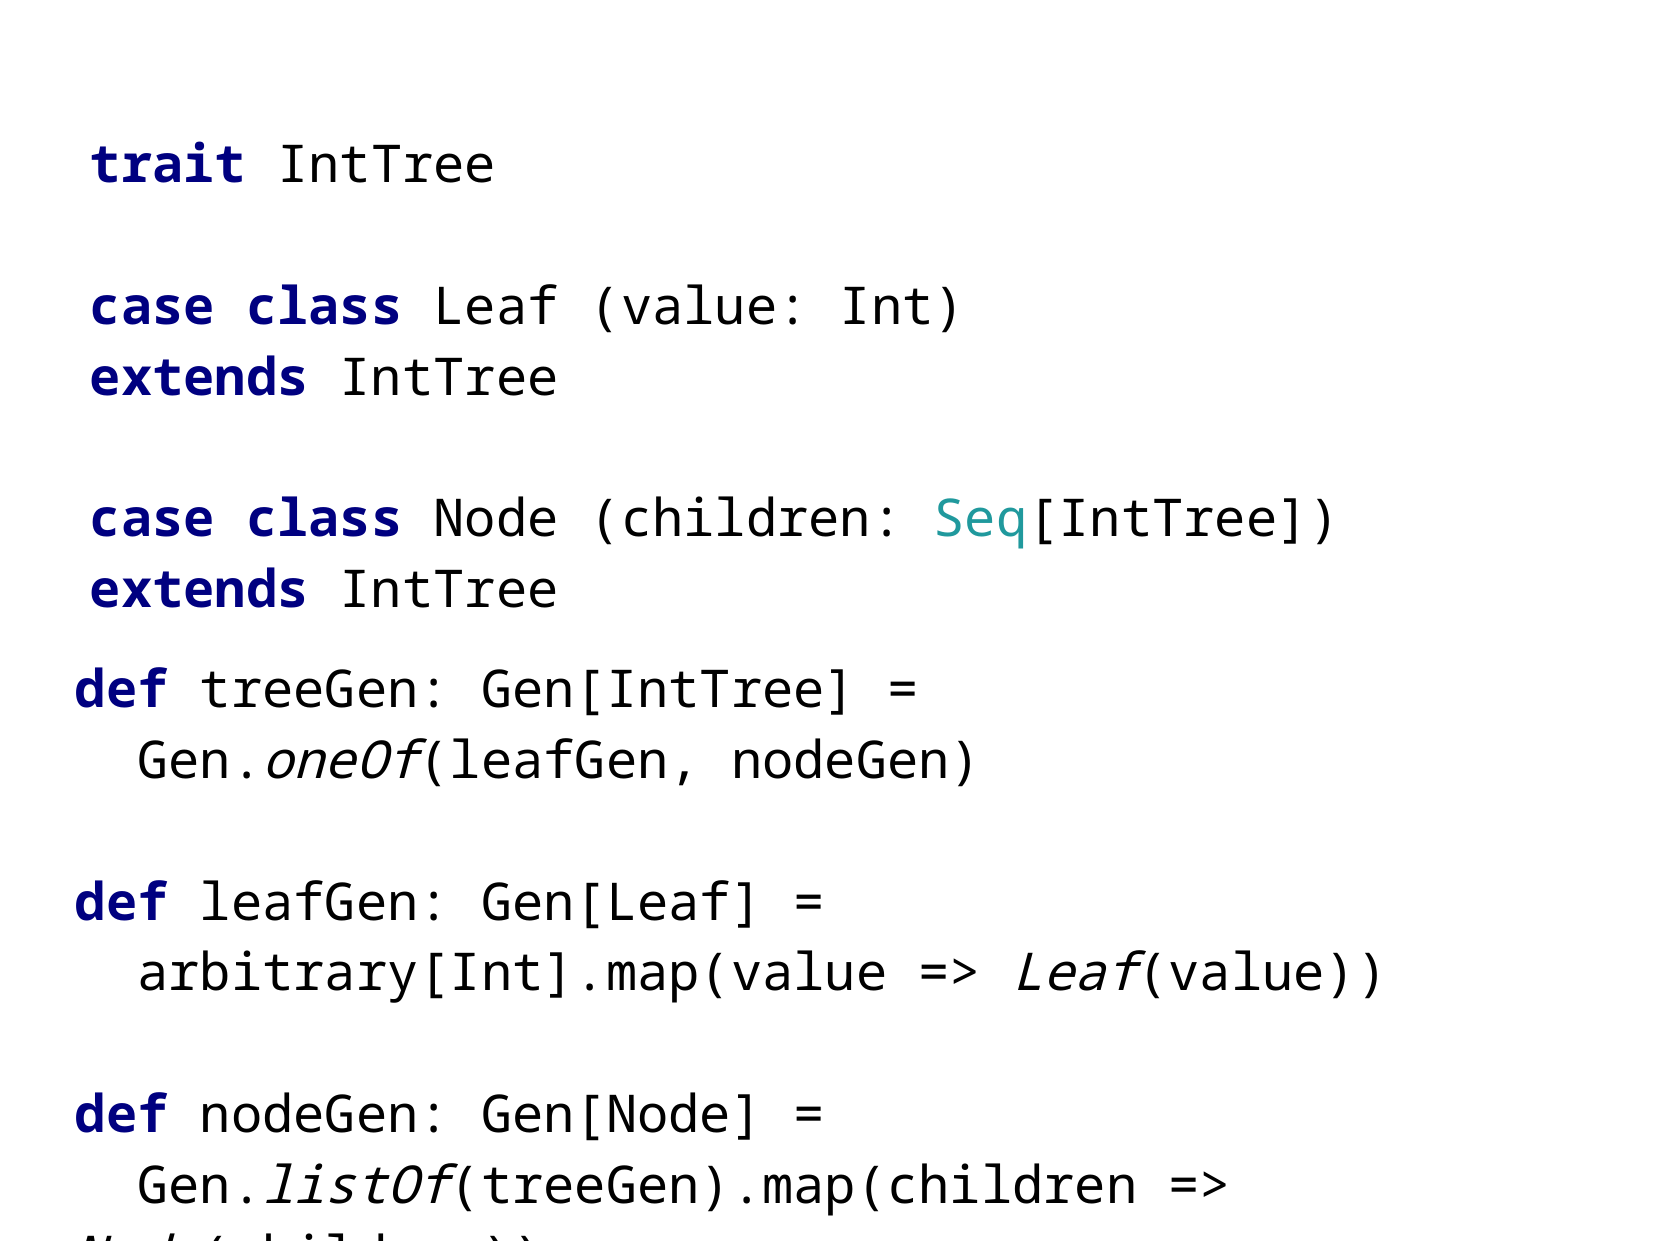

trait IntTree
case class Leaf (value: Int)
extends IntTree
case class Node (children: Seq[IntTree]) extends IntTree
def treeGen: Gen[IntTree] =
 Gen.oneOf(leafGen, nodeGen)
def leafGen: Gen[Leaf] =
 arbitrary[Int].map(value => Leaf(value))
def nodeGen: Gen[Node] =
 Gen.listOf(treeGen).map(children => Node(children))